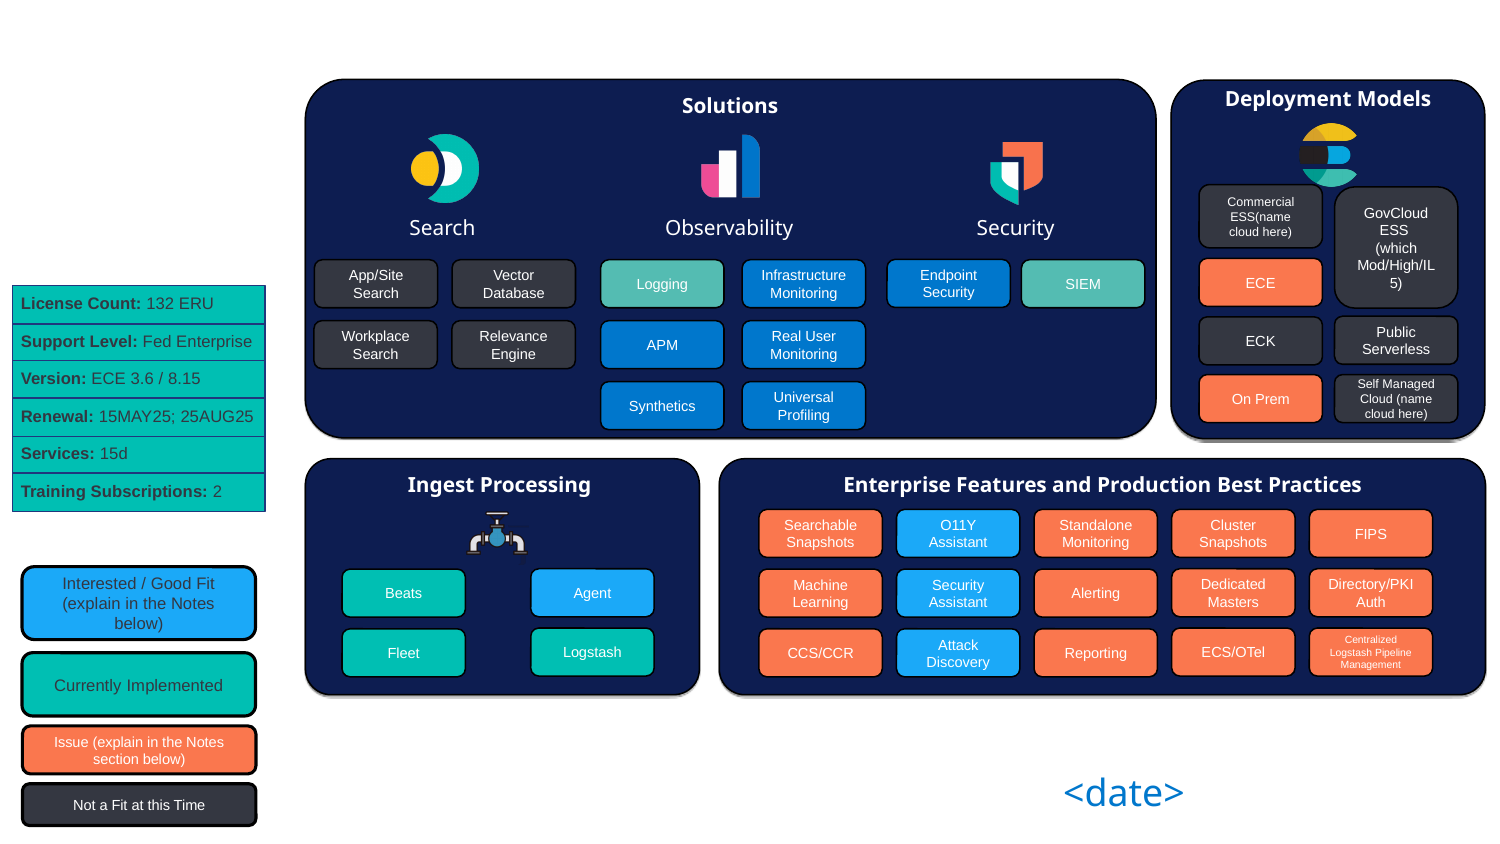

Deployment Models
Solutions
Observability
Security
Search
Endpoint Security
App/Site
Search
Vector Database
Logging
Infrastructure Monitoring
SIEM
Workplace Search
Relevance Engine
APM
Real User Monitoring
Synthetics
Universal Profiling
Commercial ESS(name cloud here)
GovCloud
ESS
(which Mod/High/IL5)
ECE
License Count: 132 ERU
Support Level: Fed Enterprise
Version: ECE 3.6 / 8.15
Renewal: 15MAY25; 25AUG25
Services: 15d
Training Subscriptions: 2
Public Serverless
ECK
On Prem
Self Managed Cloud (name cloud here)
Ingest Processing
Enterprise Features and Production Best Practices
Searchable Snapshots
O11Y Assistant
Standalone Monitoring
Cluster Snapshots
FIPS
Interested / Good Fit (explain in the Notes below)
Agent
Dedicated Masters
Directory/PKI Auth
Beats
Machine Learning
Security Assistant
Alerting
Logstash
ECS/OTel
Centralized Logstash Pipeline Management
Fleet
CCS/CCR
Attack Discovery
Reporting
Currently Implemented
Issue (explain in the Notes section below)
<date>
Not a Fit at this Time